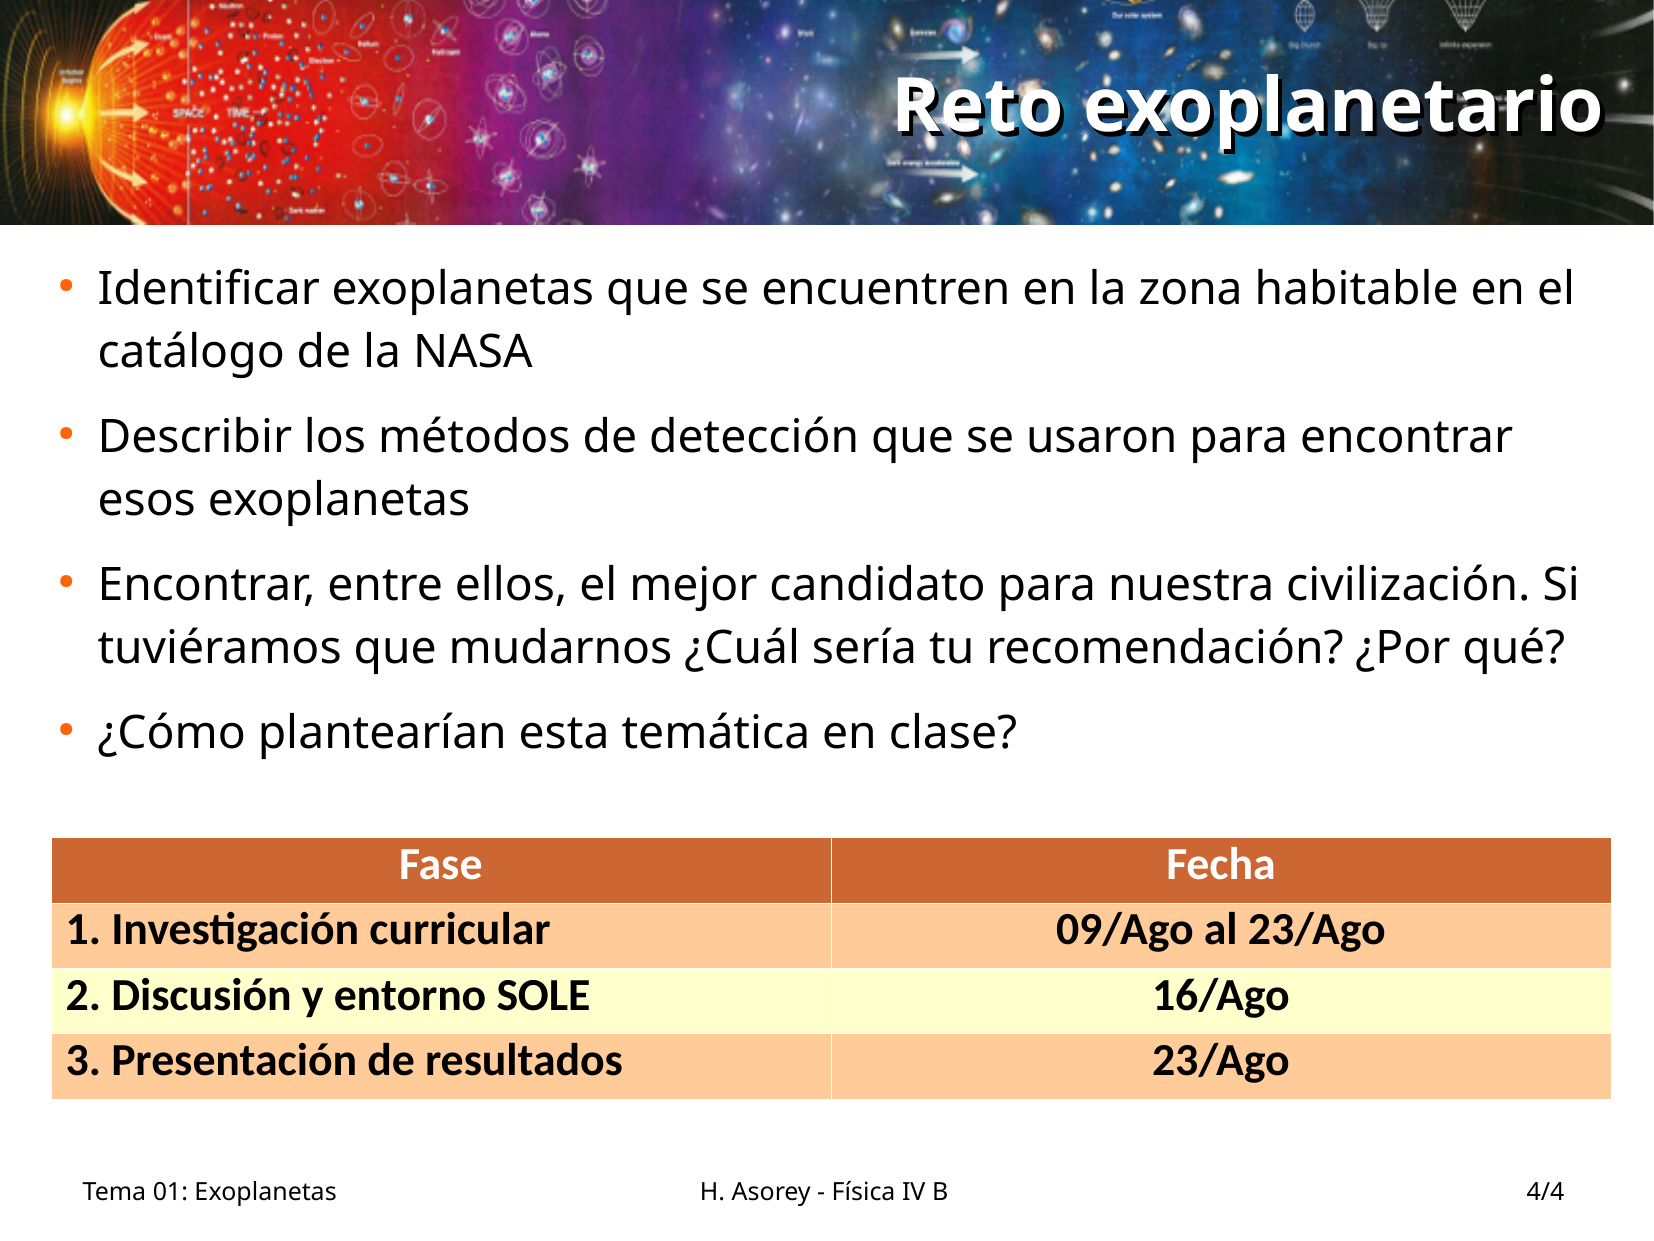

# Reto exoplanetario
Identificar exoplanetas que se encuentren en la zona habitable en el catálogo de la NASA
Describir los métodos de detección que se usaron para encontrar esos exoplanetas
Encontrar, entre ellos, el mejor candidato para nuestra civilización. Si tuviéramos que mudarnos ¿Cuál sería tu recomendación? ¿Por qué?
¿Cómo plantearían esta temática en clase?
| Fase | Fecha |
| --- | --- |
| 1. Investigación curricular | 09/Ago al 23/Ago |
| 2. Discusión y entorno SOLE | 16/Ago |
| 3. Presentación de resultados | 23/Ago |
Tema 01: Exoplanetas
H. Asorey - Física IV B
4